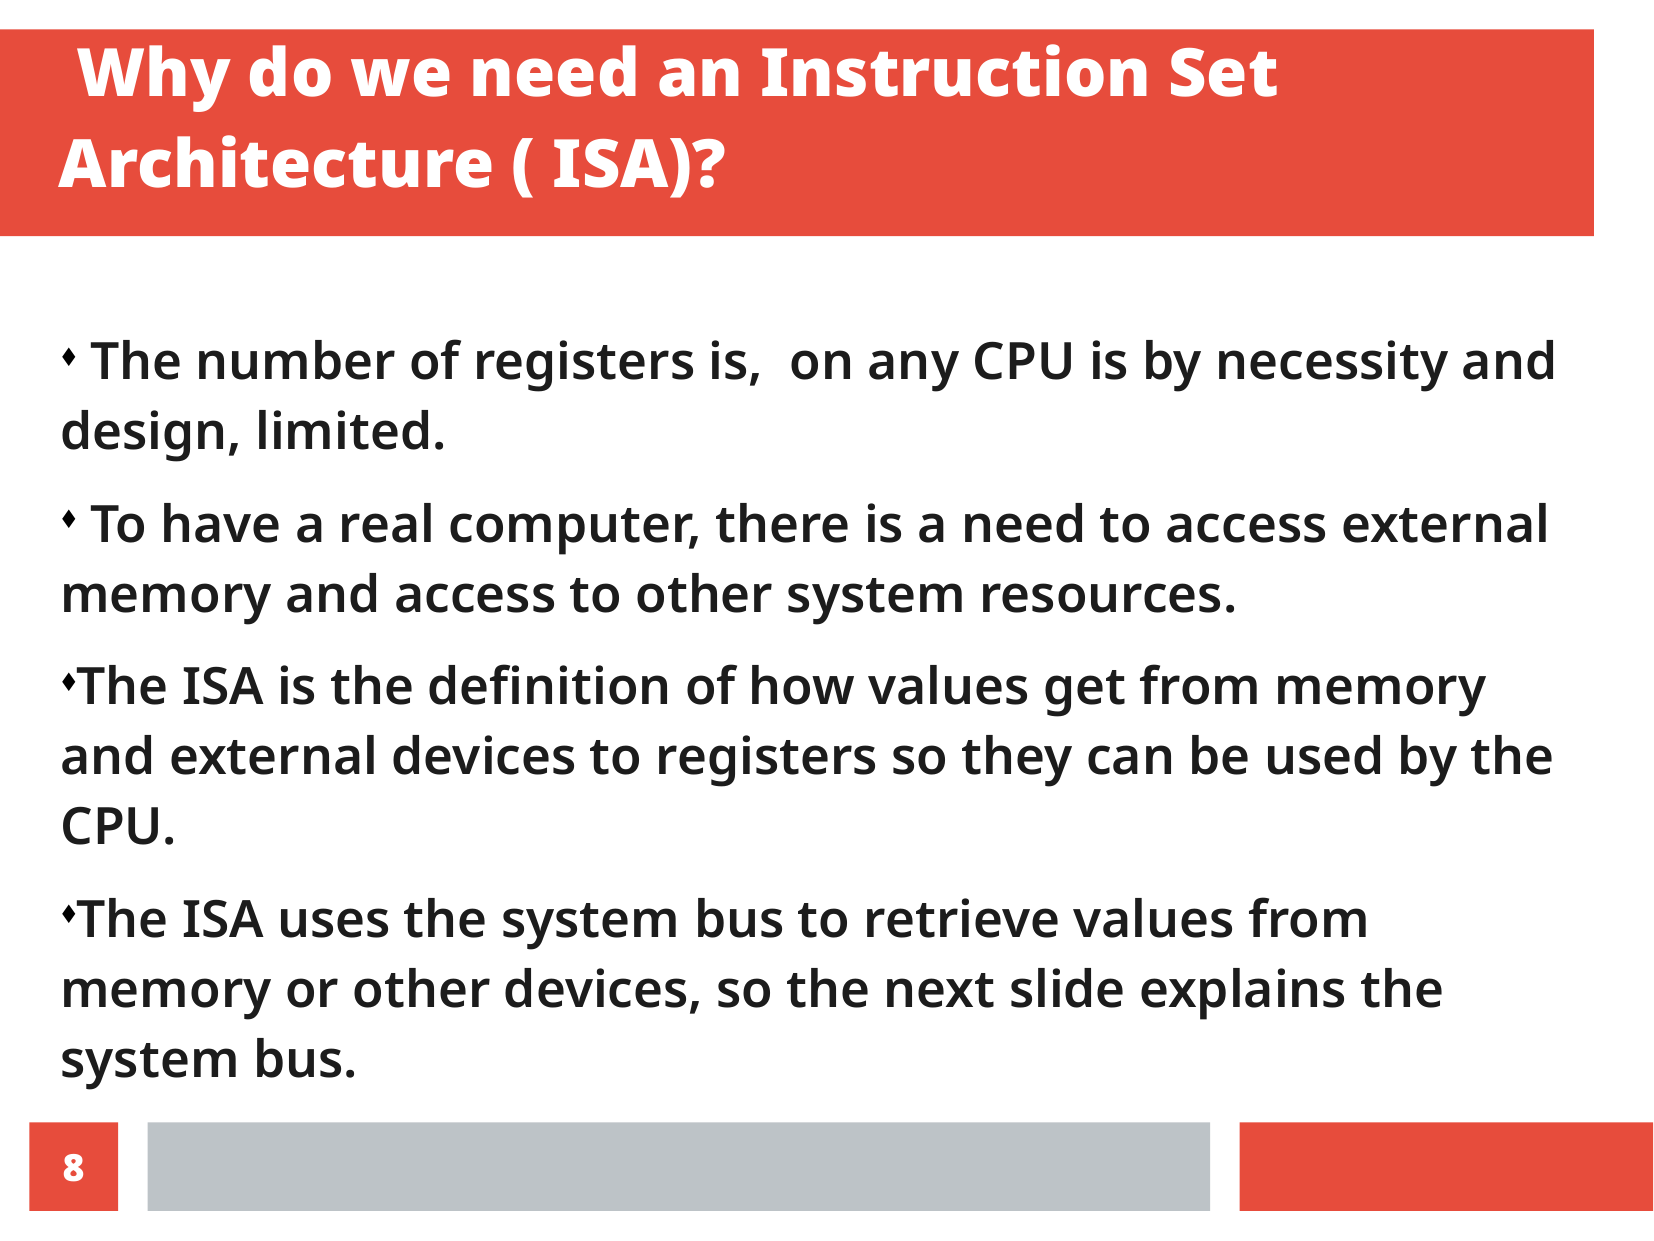

# Why do we need an Instruction Set Architecture ( ISA)?
 The number of registers is, on any CPU is by necessity and design, limited.
 To have a real computer, there is a need to access external memory and access to other system resources.
The ISA is the definition of how values get from memory and external devices to registers so they can be used by the CPU.
The ISA uses the system bus to retrieve values from memory or other devices, so the next slide explains the system bus.
8